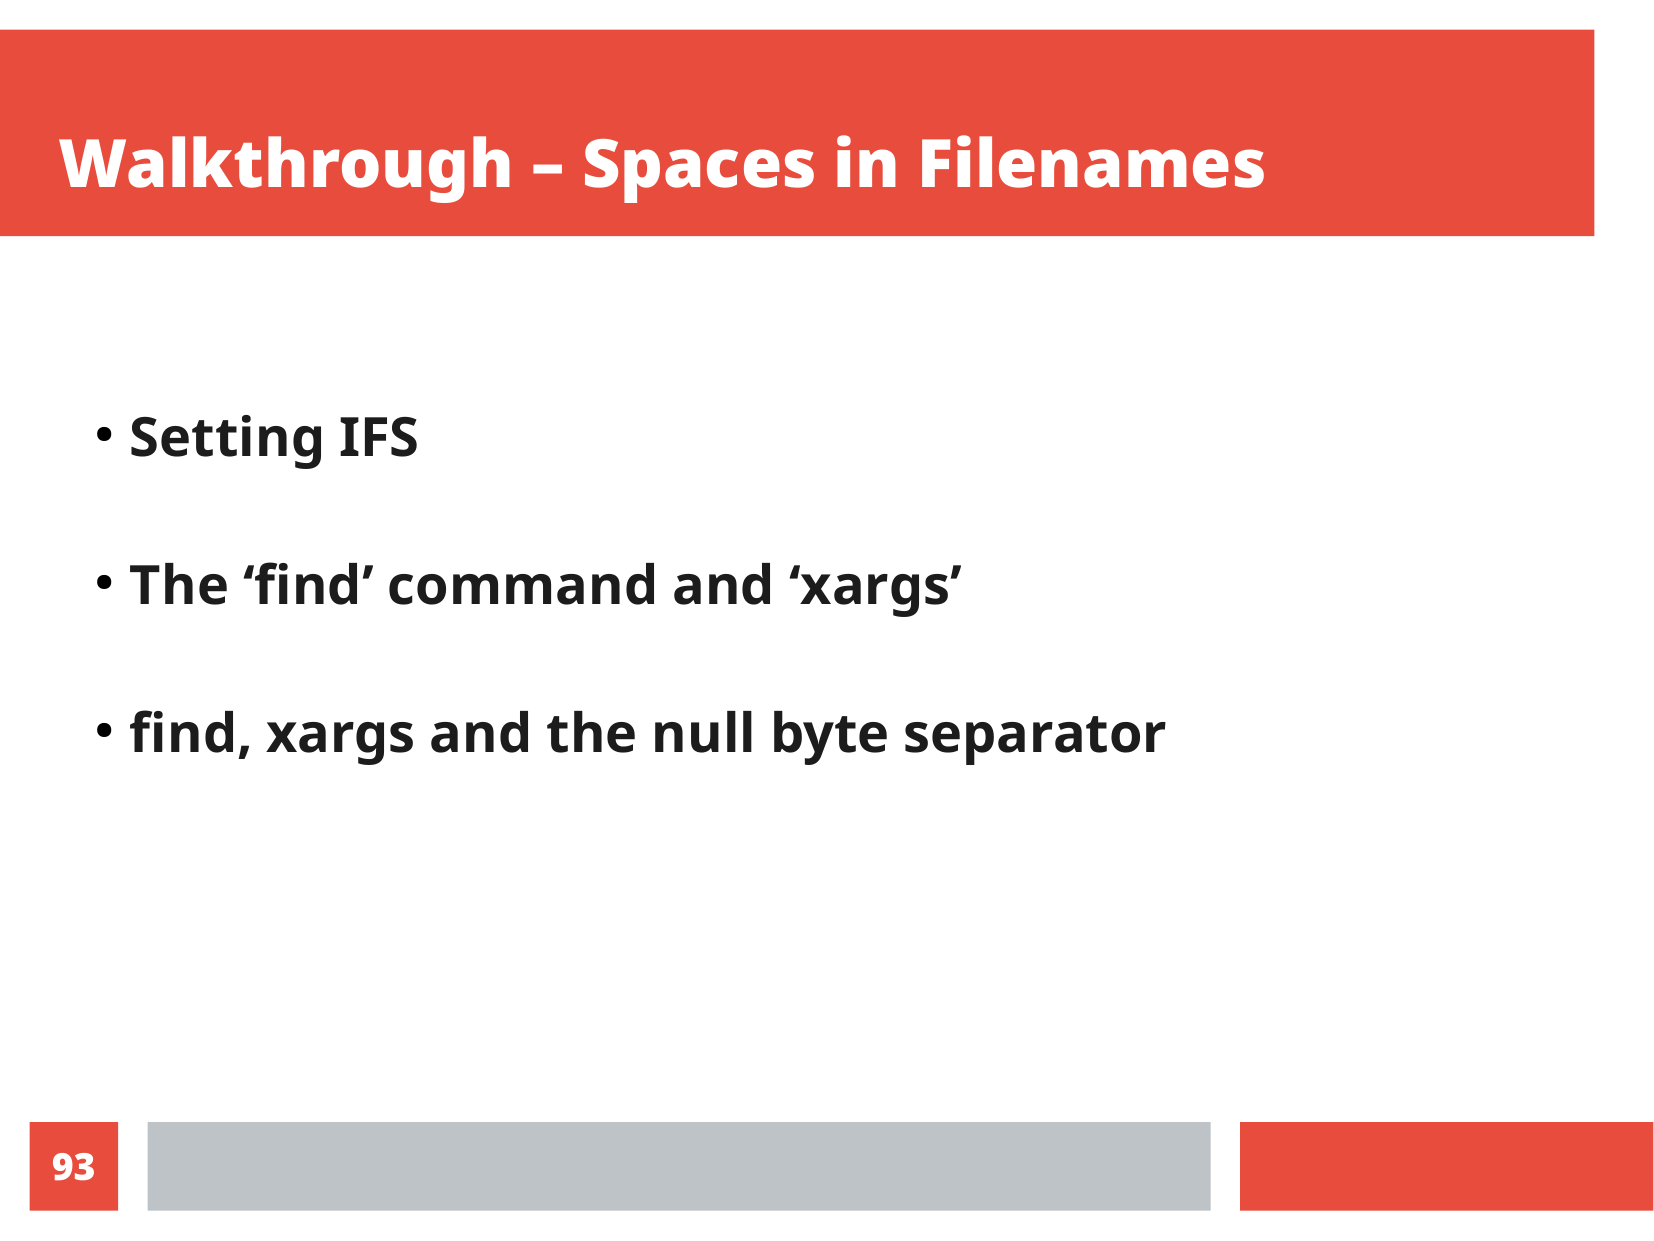

# Walkthrough – Spaces in Filenames
Setting IFS
The ‘find’ command and ‘xargs’
find, xargs and the null byte separator
93